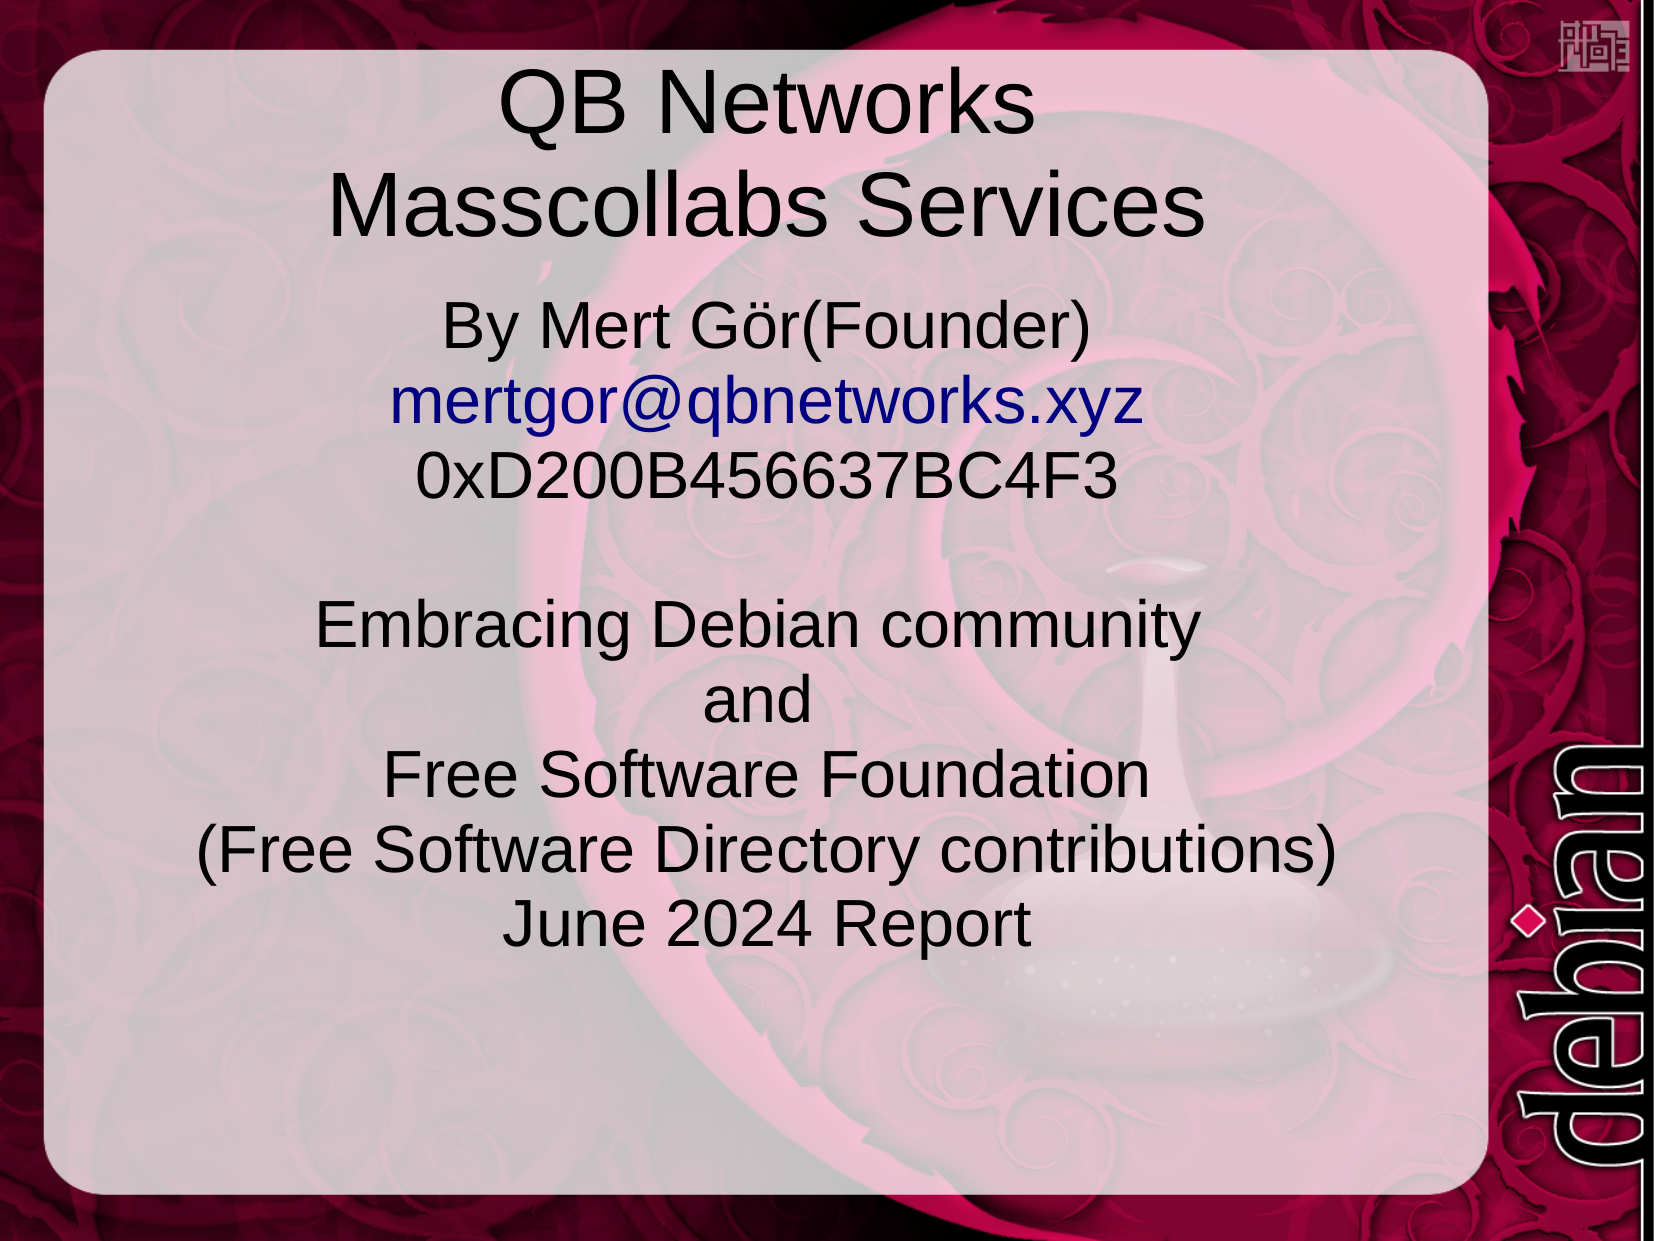

# QB Networks Masscollabs Services
By Mert Gör(Founder)
mertgor@qbnetworks.xyz
0xD200B456637BC4F3
Embracing Debian community
and
Free Software Foundation
(Free Software Directory contributions)
June 2024 Report